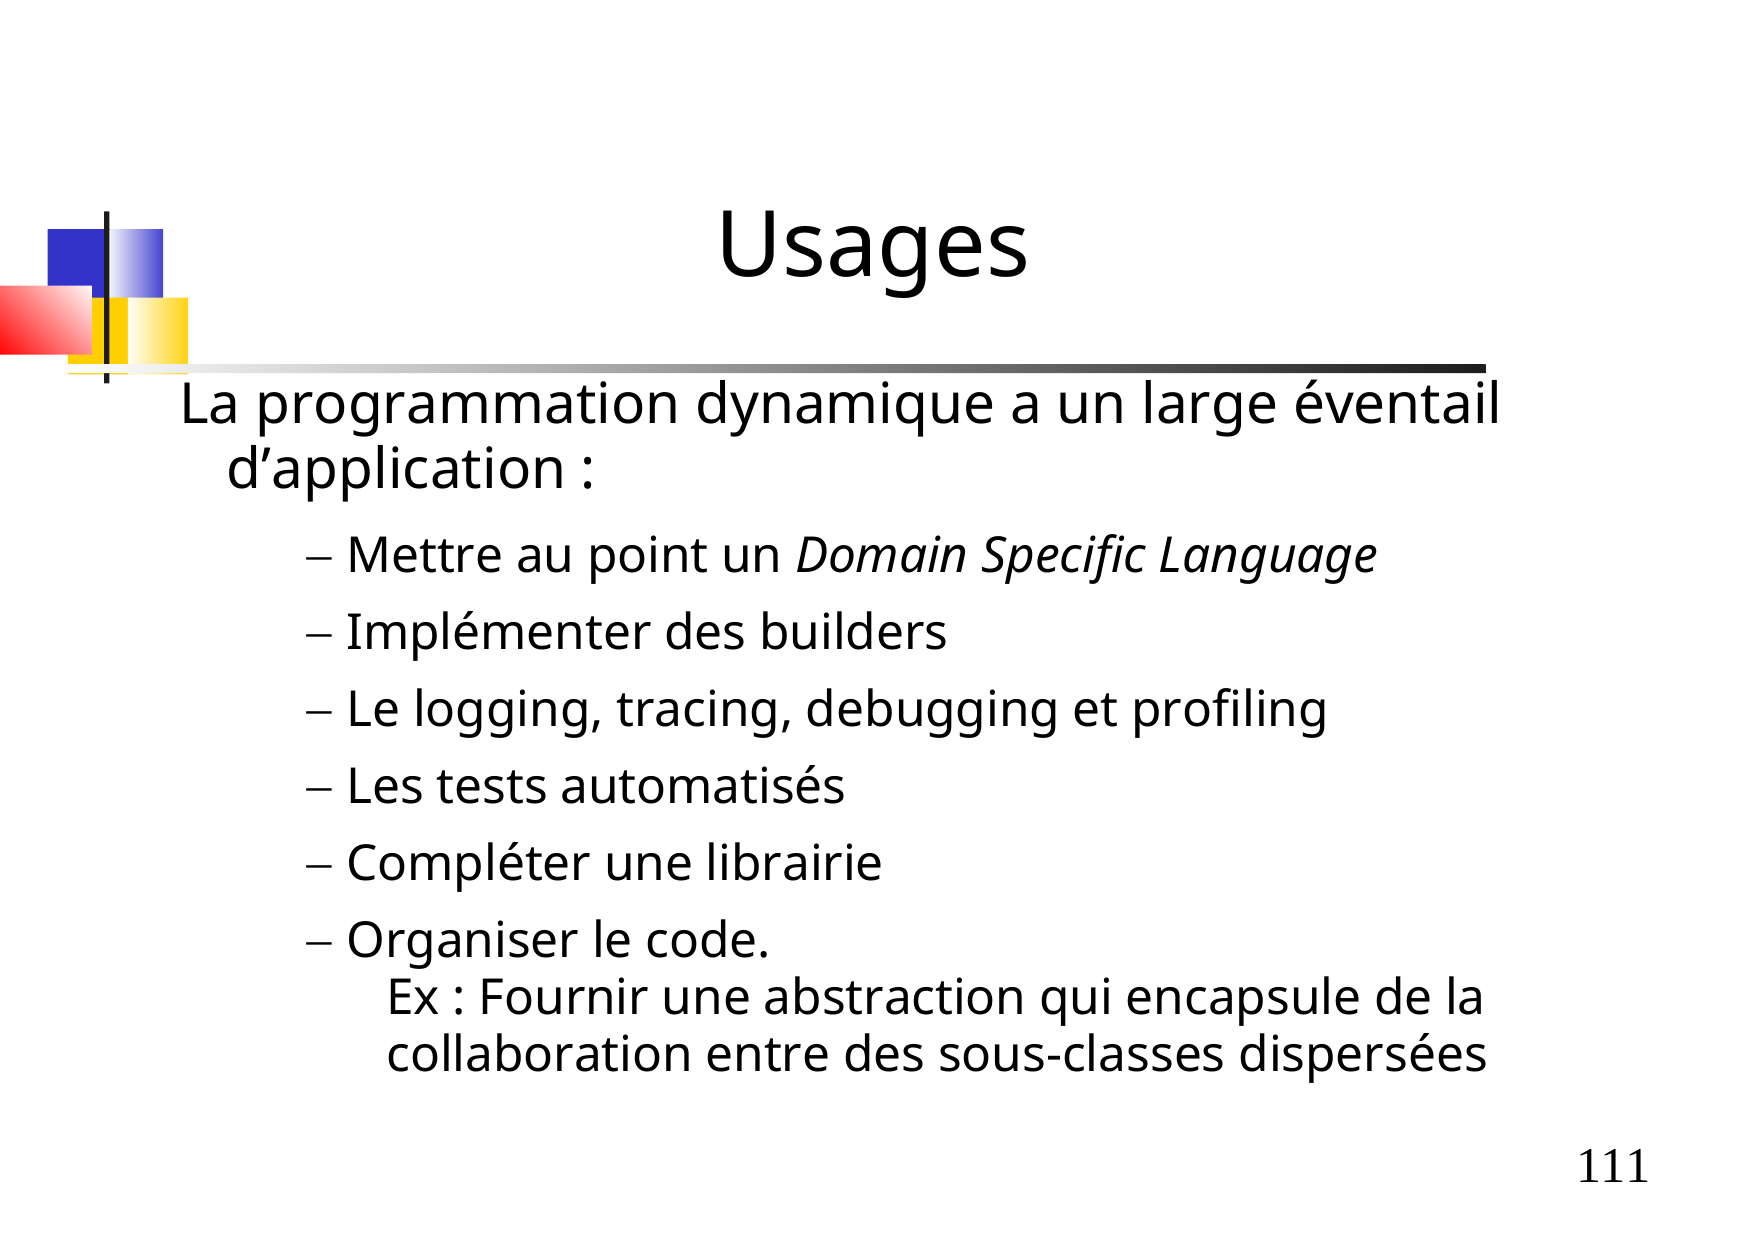

# Usages
La programmation dynamique a un large éventail d’application :
Mettre au point un Domain Specific Language
Implémenter des builders
Le logging, tracing, debugging et profiling
Les tests automatisés
Compléter une librairie
Organiser le code.
Ex : Fournir une abstraction qui encapsule de la collaboration entre des sous-classes dispersées